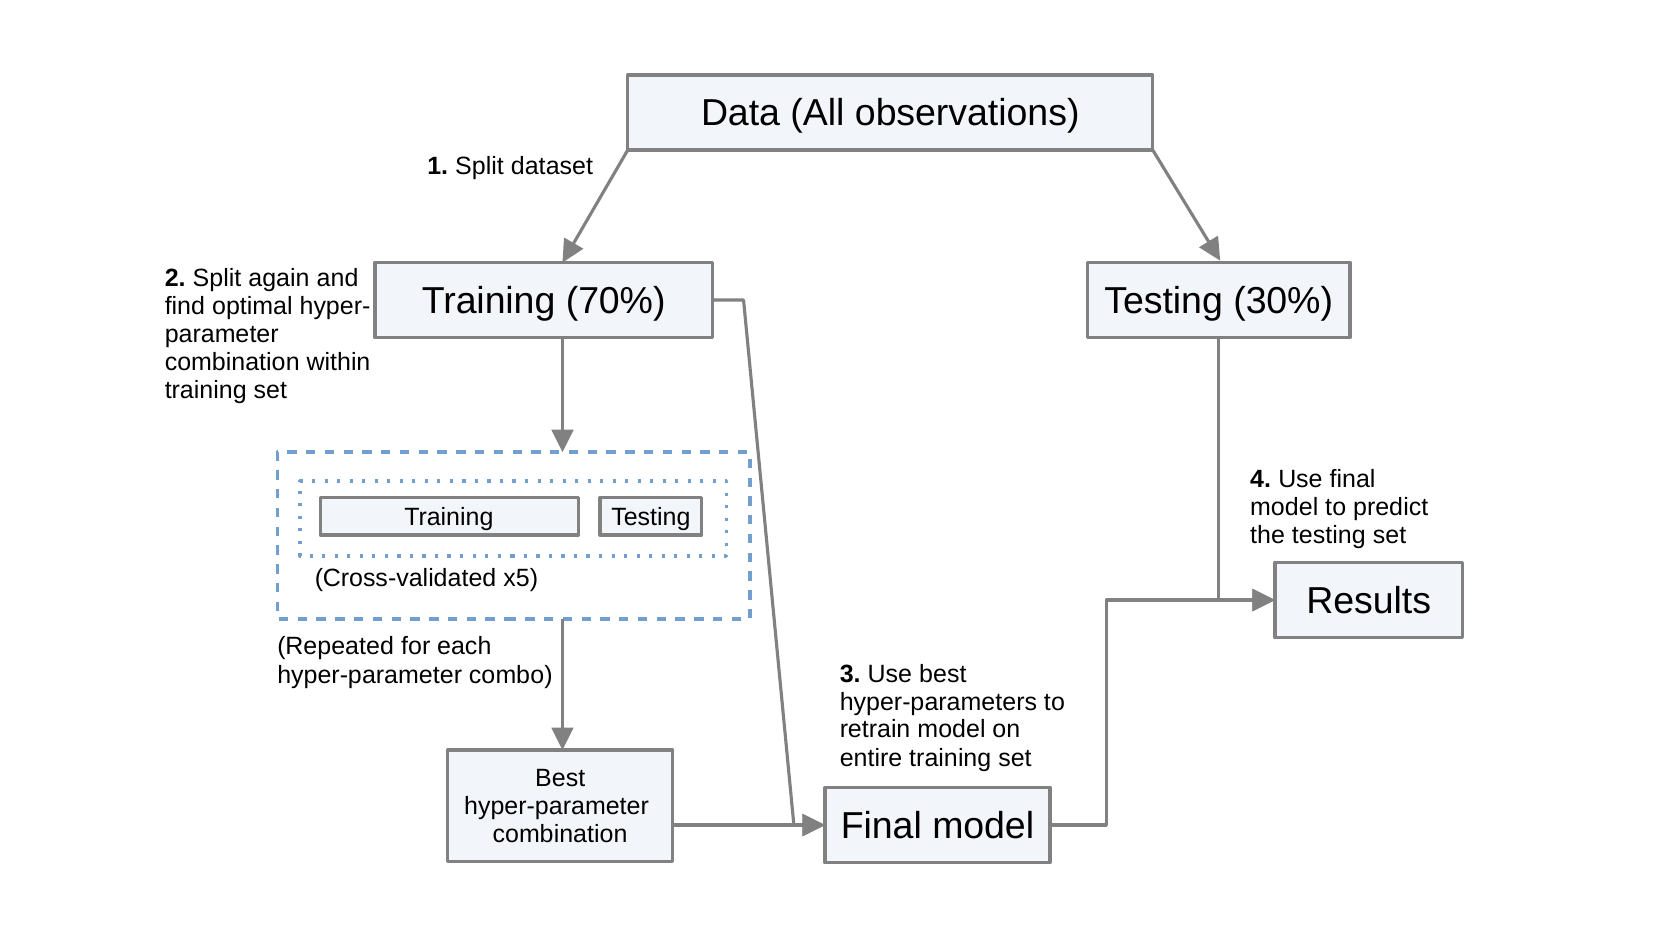

Data (All observations)
1. Split dataset
2. Split again and find optimal hyper-parameter combination within training set
Training (70%)
Testing (30%)
4. Use final model to predict the testing set
Training
Testing
(Cross-validated x5)
Results
(Repeated for each hyper-parameter combo)
3. Use best
hyper-parameters to retrain model on entire training set
Best
hyper-parameter
combination
Final model